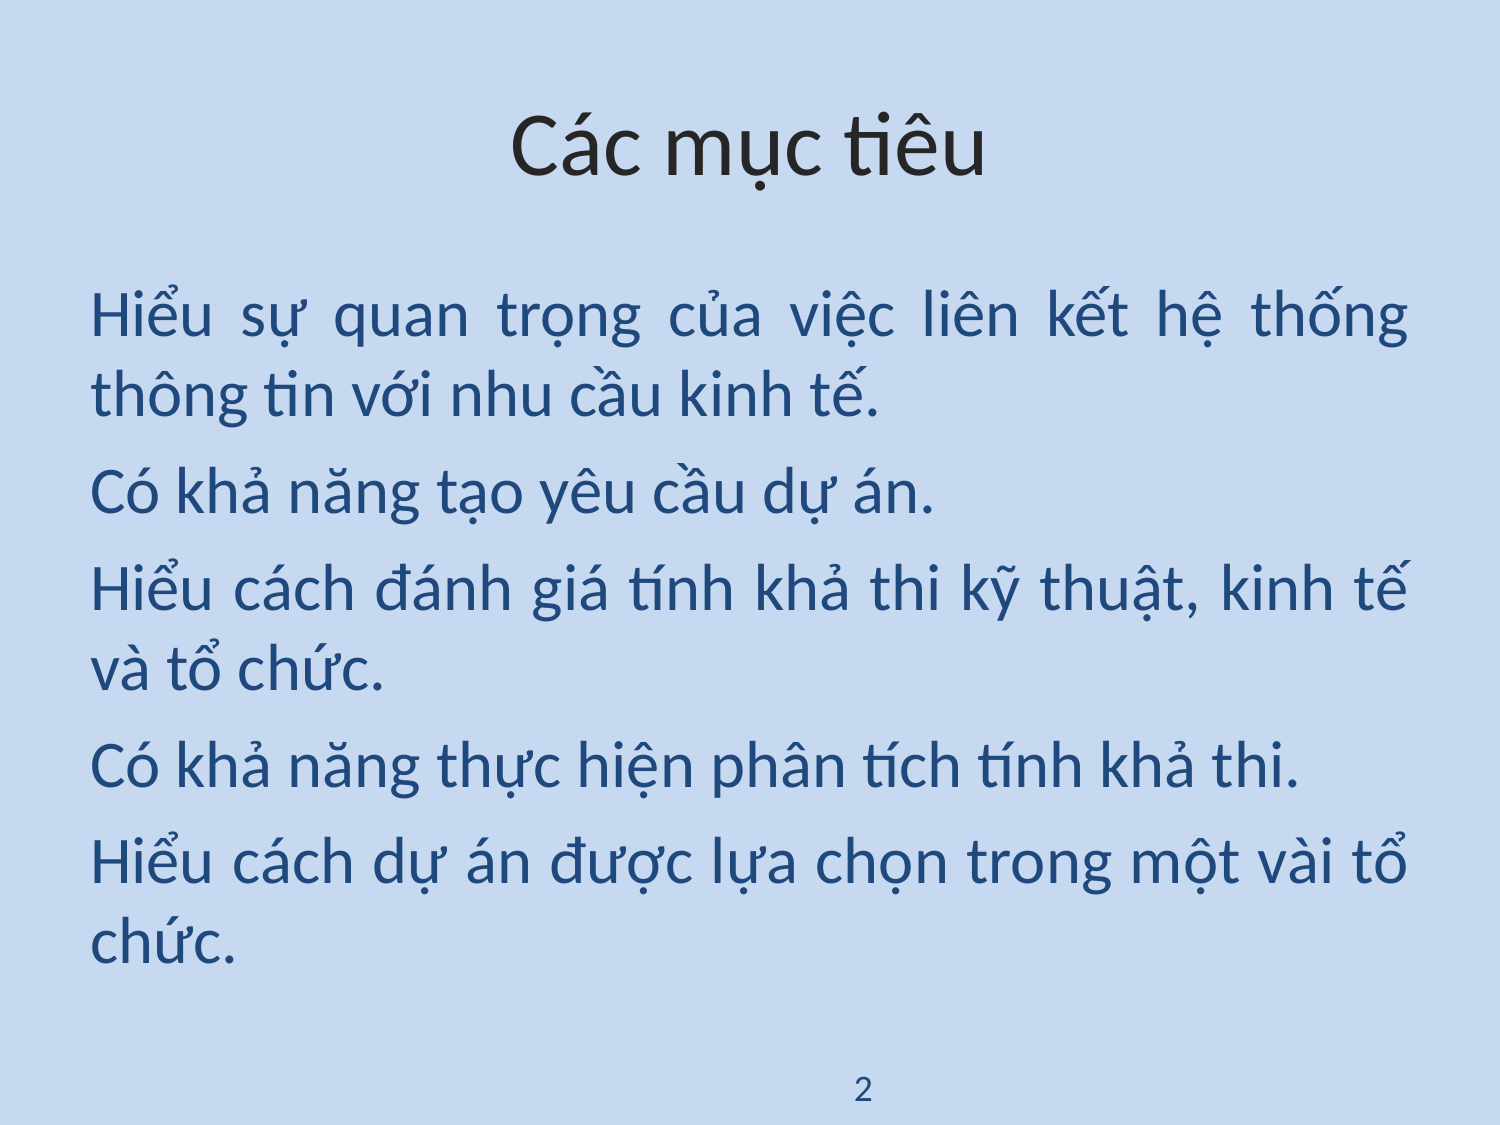

# Các mục tiêu
Hiểu sự quan trọng của việc liên kết hệ thống thông tin với nhu cầu kinh tế.
Có khả năng tạo yêu cầu dự án.
Hiểu cách đánh giá tính khả thi kỹ thuật, kinh tế và tổ chức.
Có khả năng thực hiện phân tích tính khả thi.
Hiểu cách dự án được lựa chọn trong một vài tổ chức.